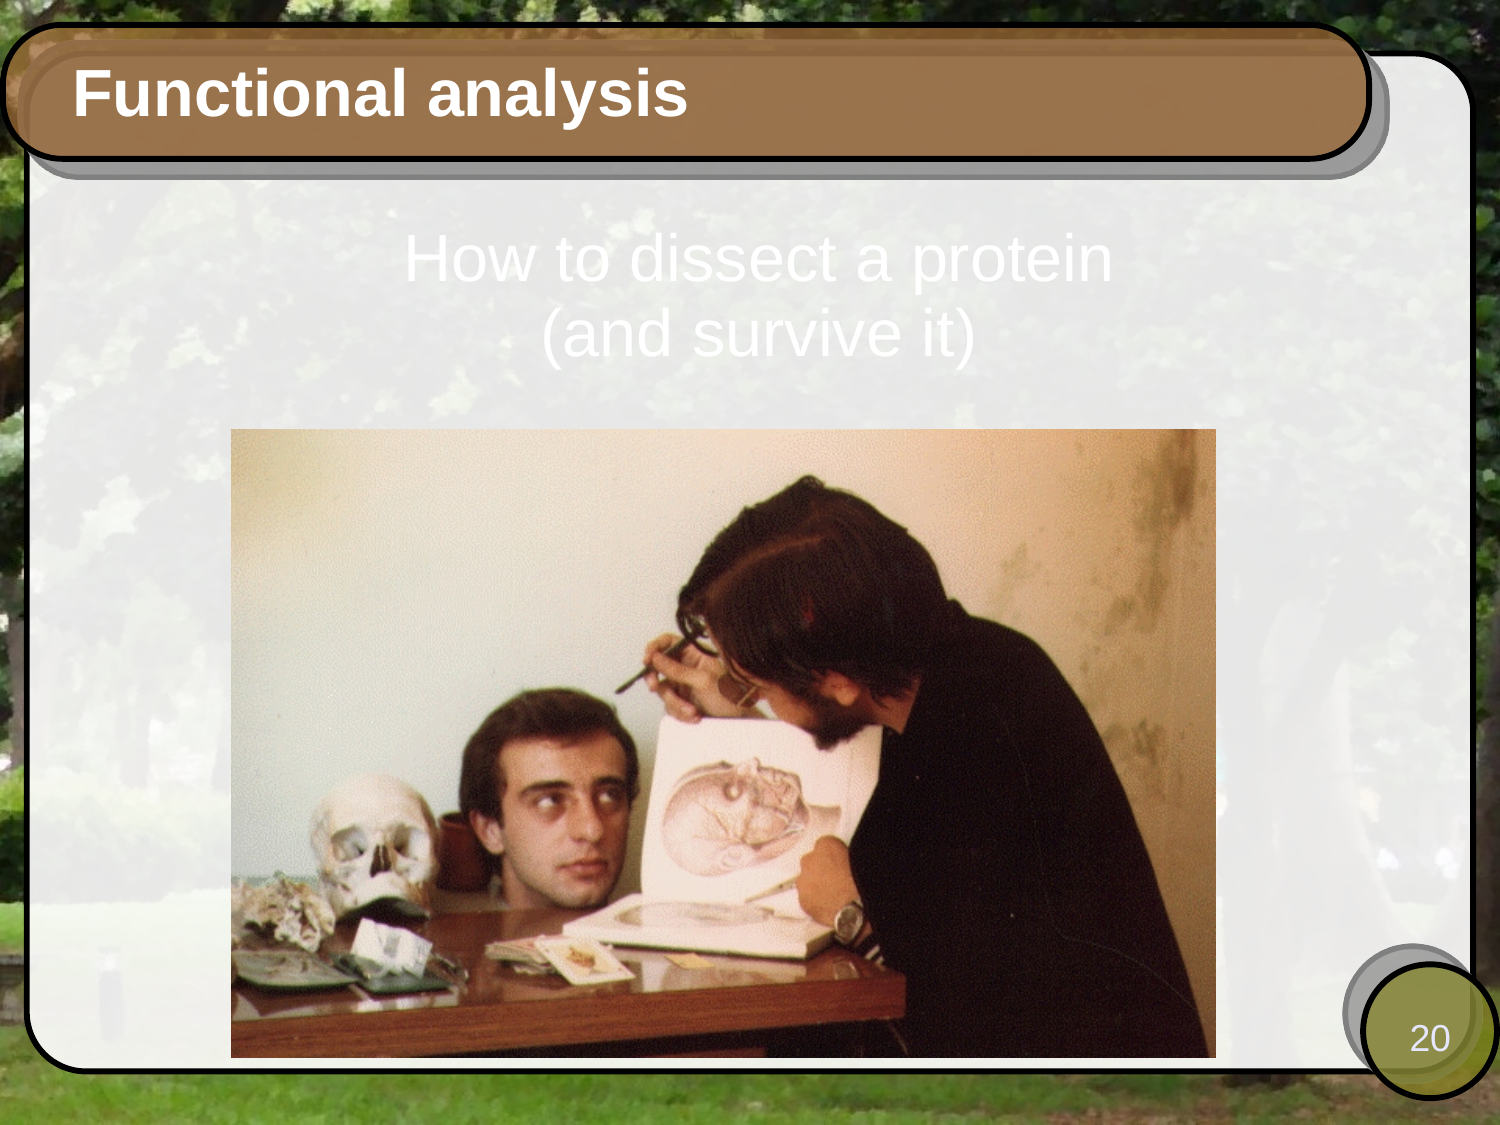

# Functional analysis
How to dissect a protein
(and survive it)
20